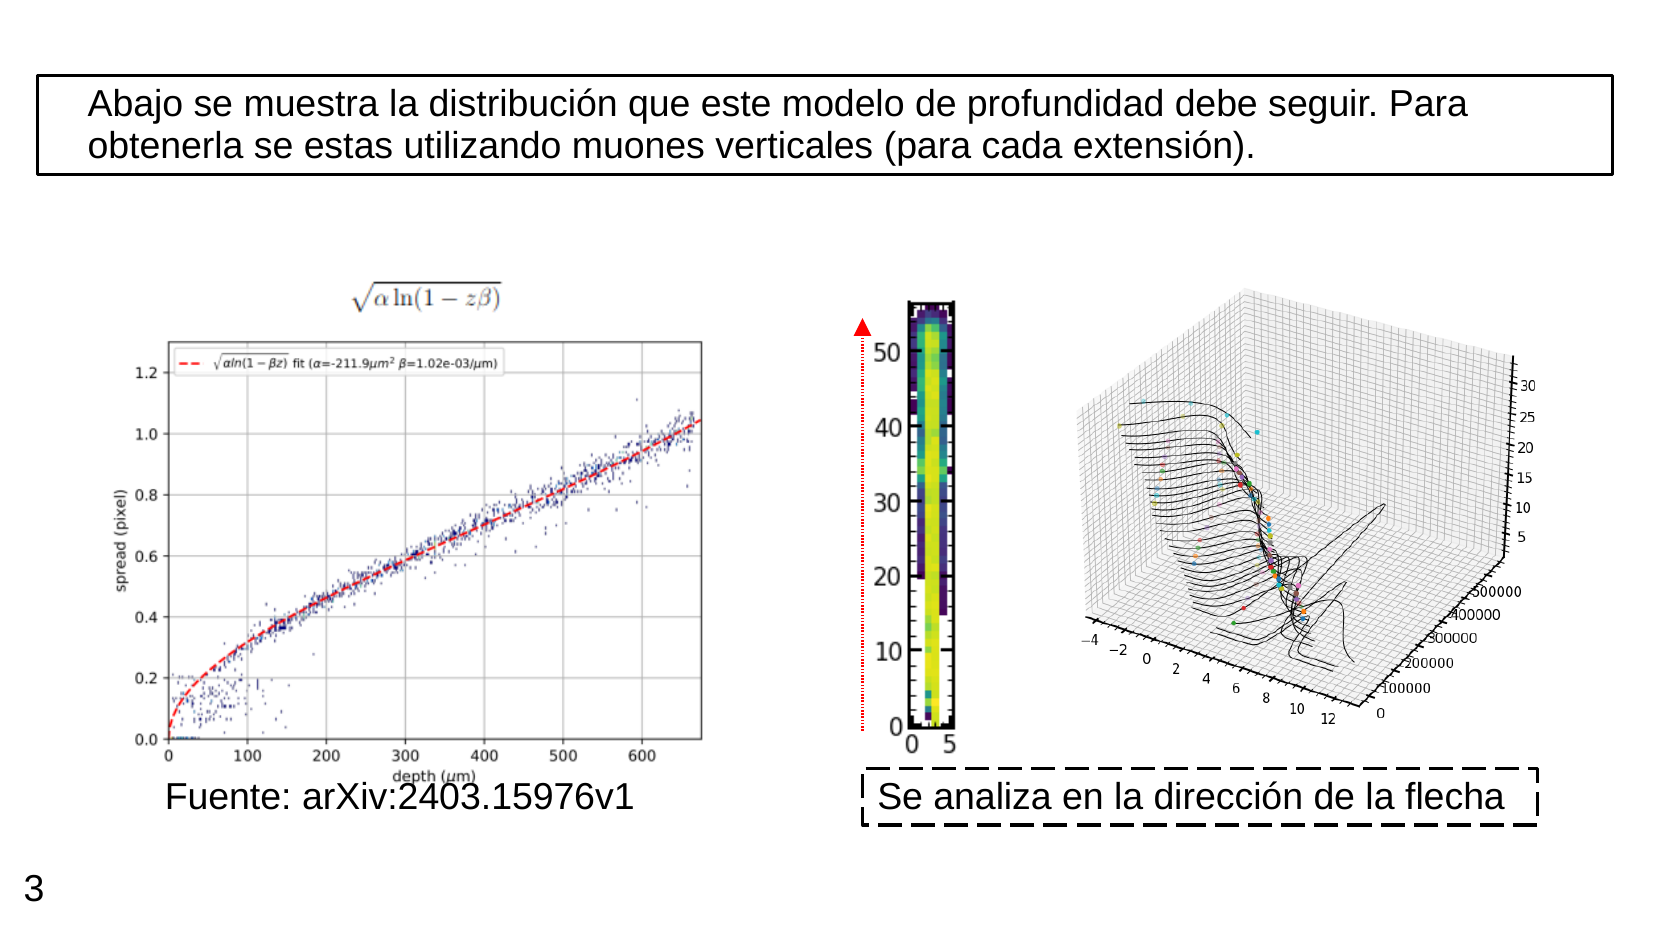

Abajo se muestra la distribución que este modelo de profundidad debe seguir. Para obtenerla se estas utilizando muones verticales (para cada extensión).
Fuente: arXiv:2403.15976v1
Se analiza en la dirección de la flecha